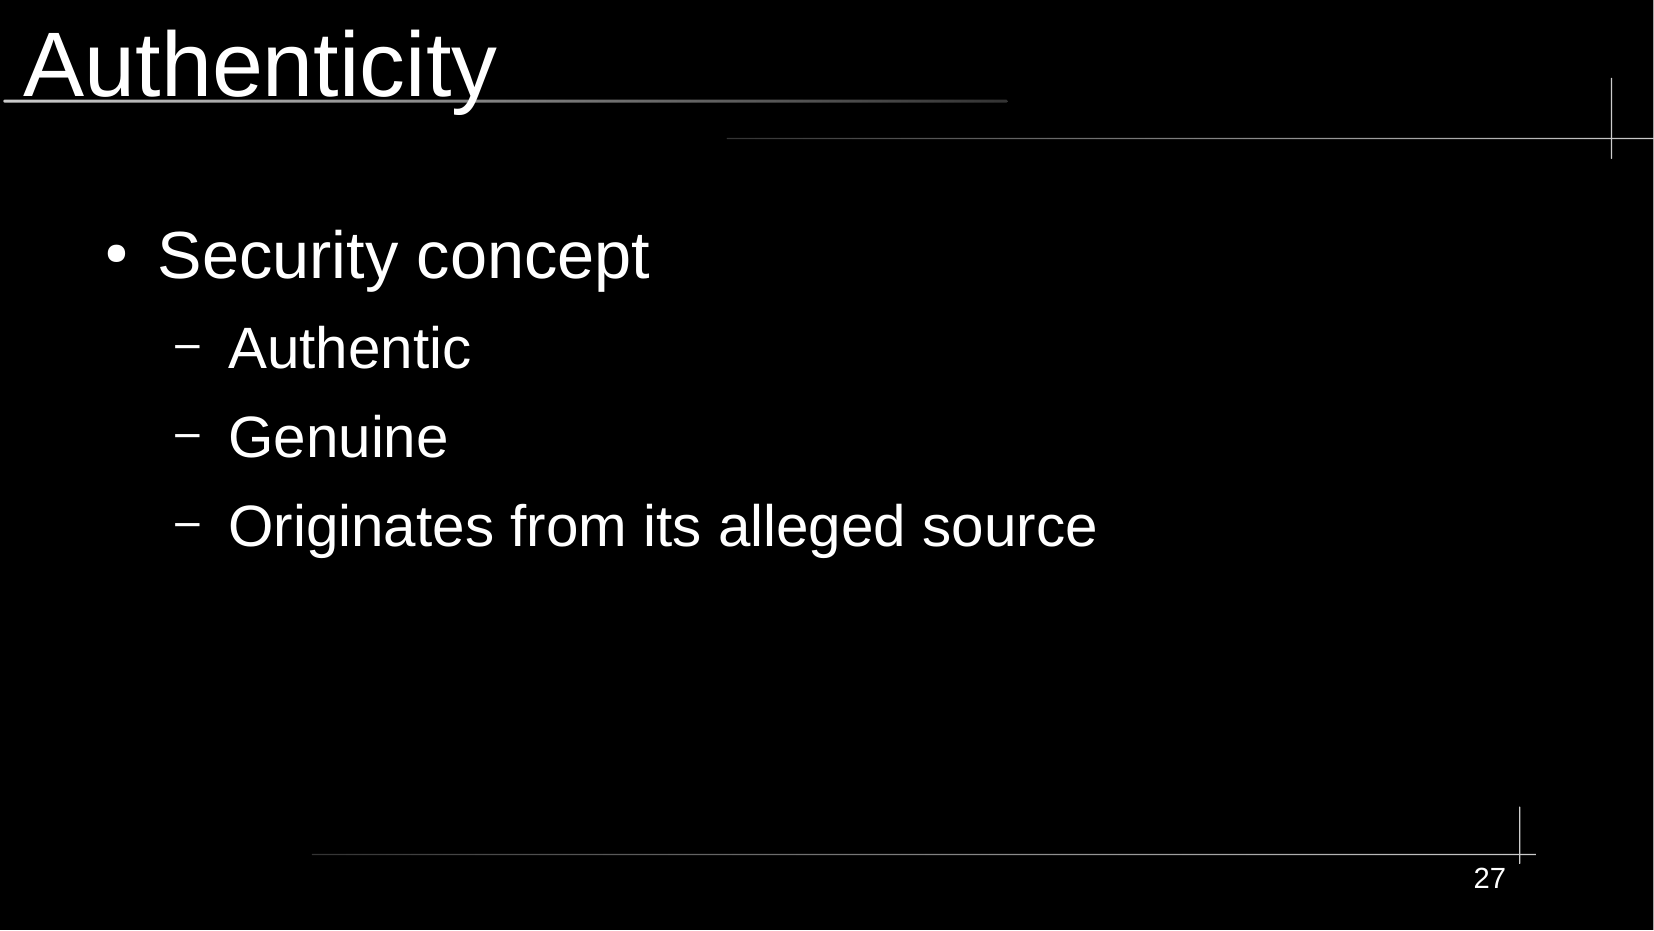

# Authenticity
Security concept
Authentic
Genuine
Originates from its alleged source
27